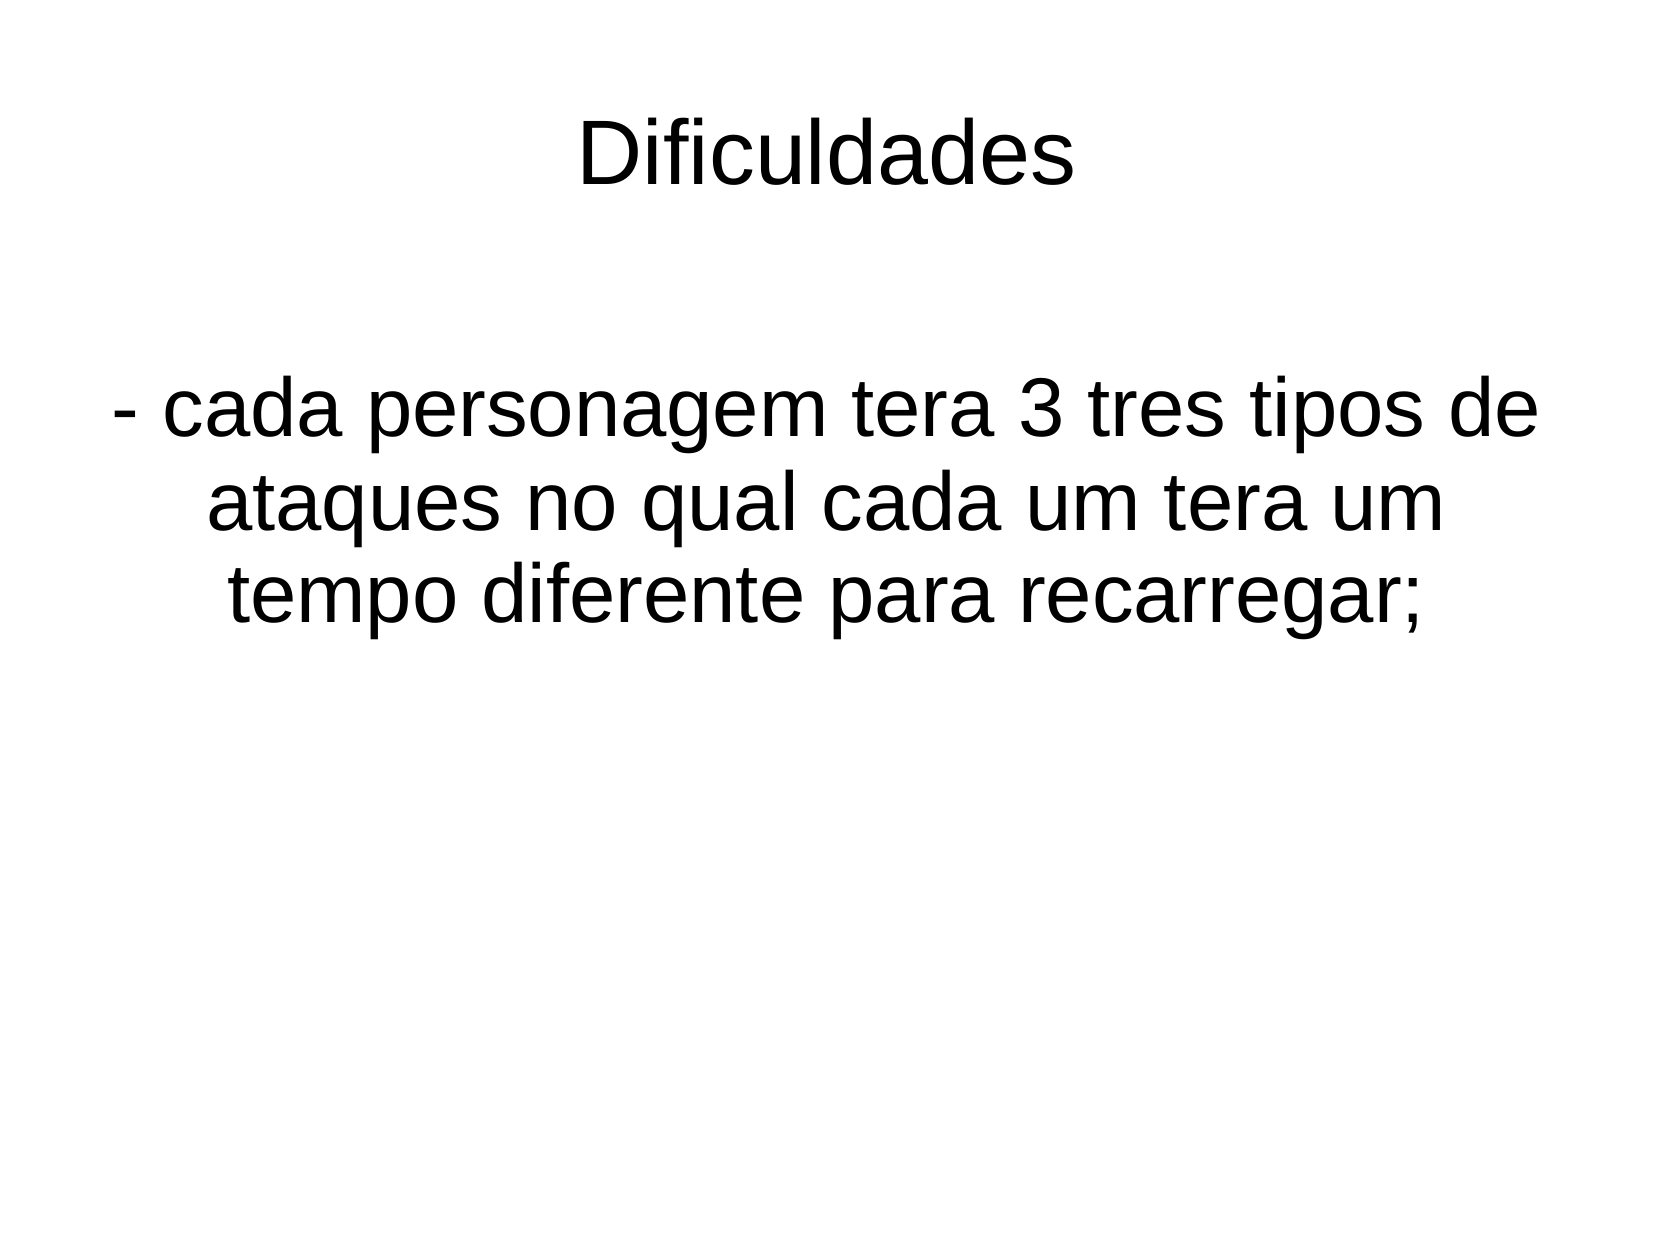

# Dificuldades
- cada personagem tera 3 tres tipos de ataques no qual cada um tera um tempo diferente para recarregar;